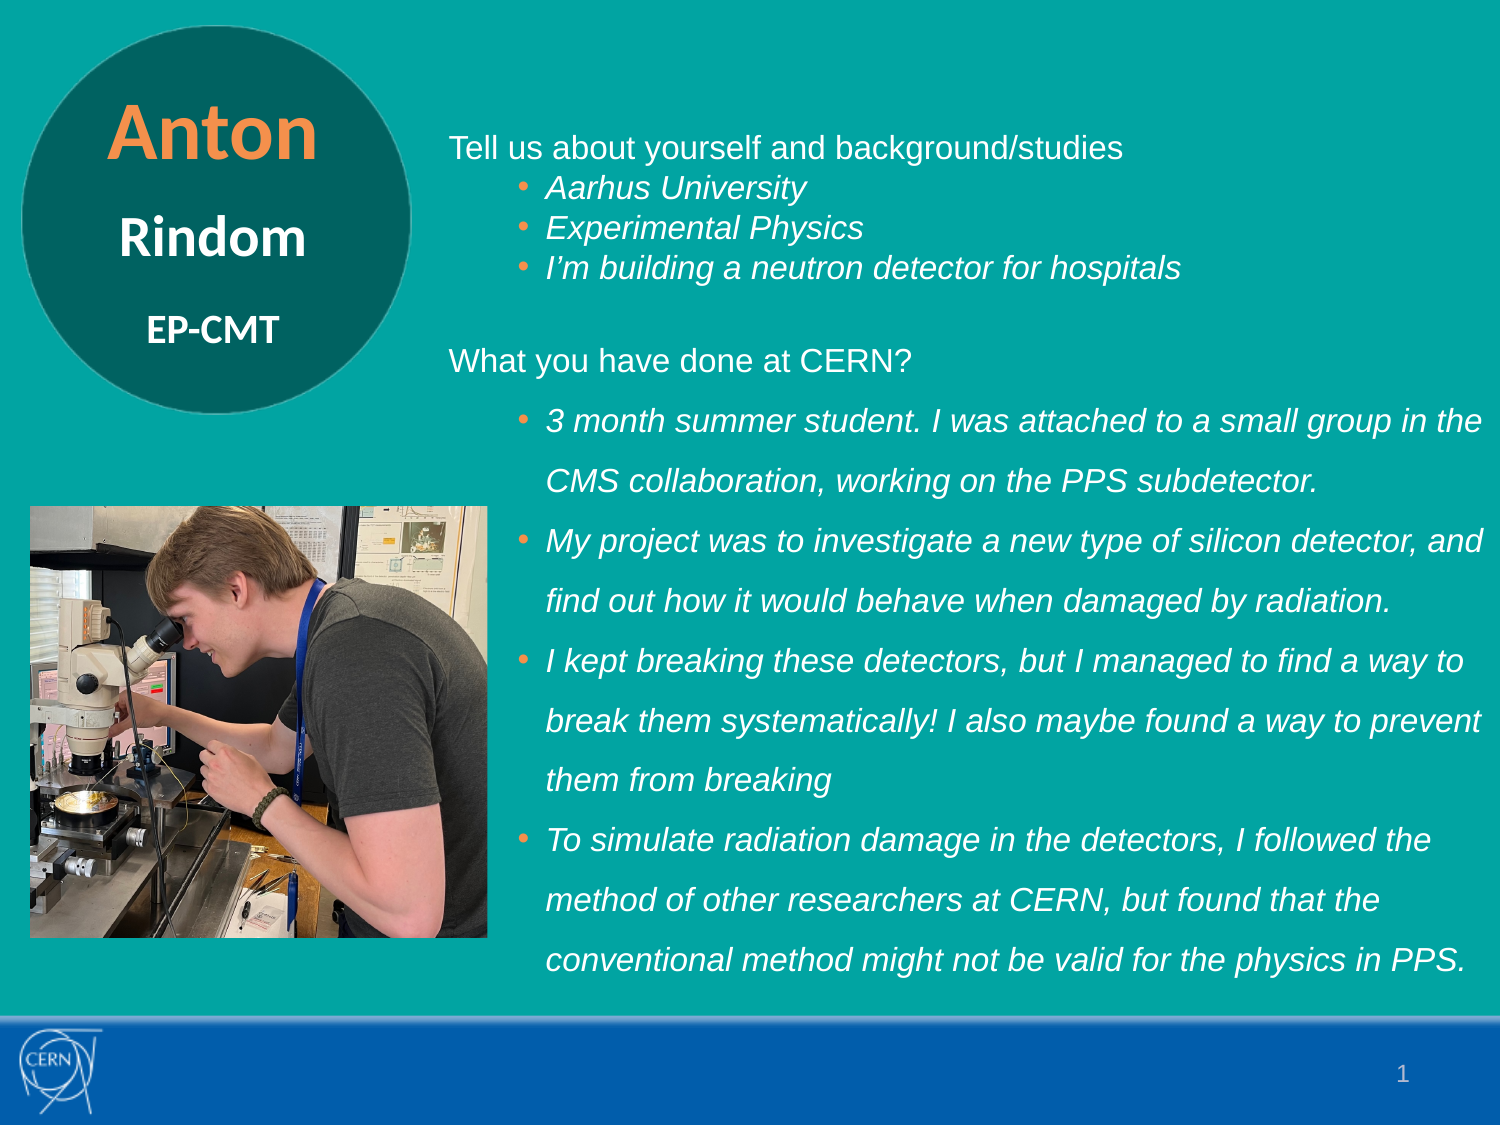

#
Tell us about yourself and background/studies
Aarhus University
Experimental Physics
I’m building a neutron detector for hospitals
What you have done at CERN?
3 month summer student. I was attached to a small group in the CMS collaboration, working on the PPS subdetector.
My project was to investigate a new type of silicon detector, and find out how it would behave when damaged by radiation.
I kept breaking these detectors, but I managed to find a way to break them systematically! I also maybe found a way to prevent them from breaking
To simulate radiation damage in the detectors, I followed the method of other researchers at CERN, but found that the conventional method might not be valid for the physics in PPS.
Anton
Rindom
EP-CMT
ADD YOUR PHOTO HERE
1